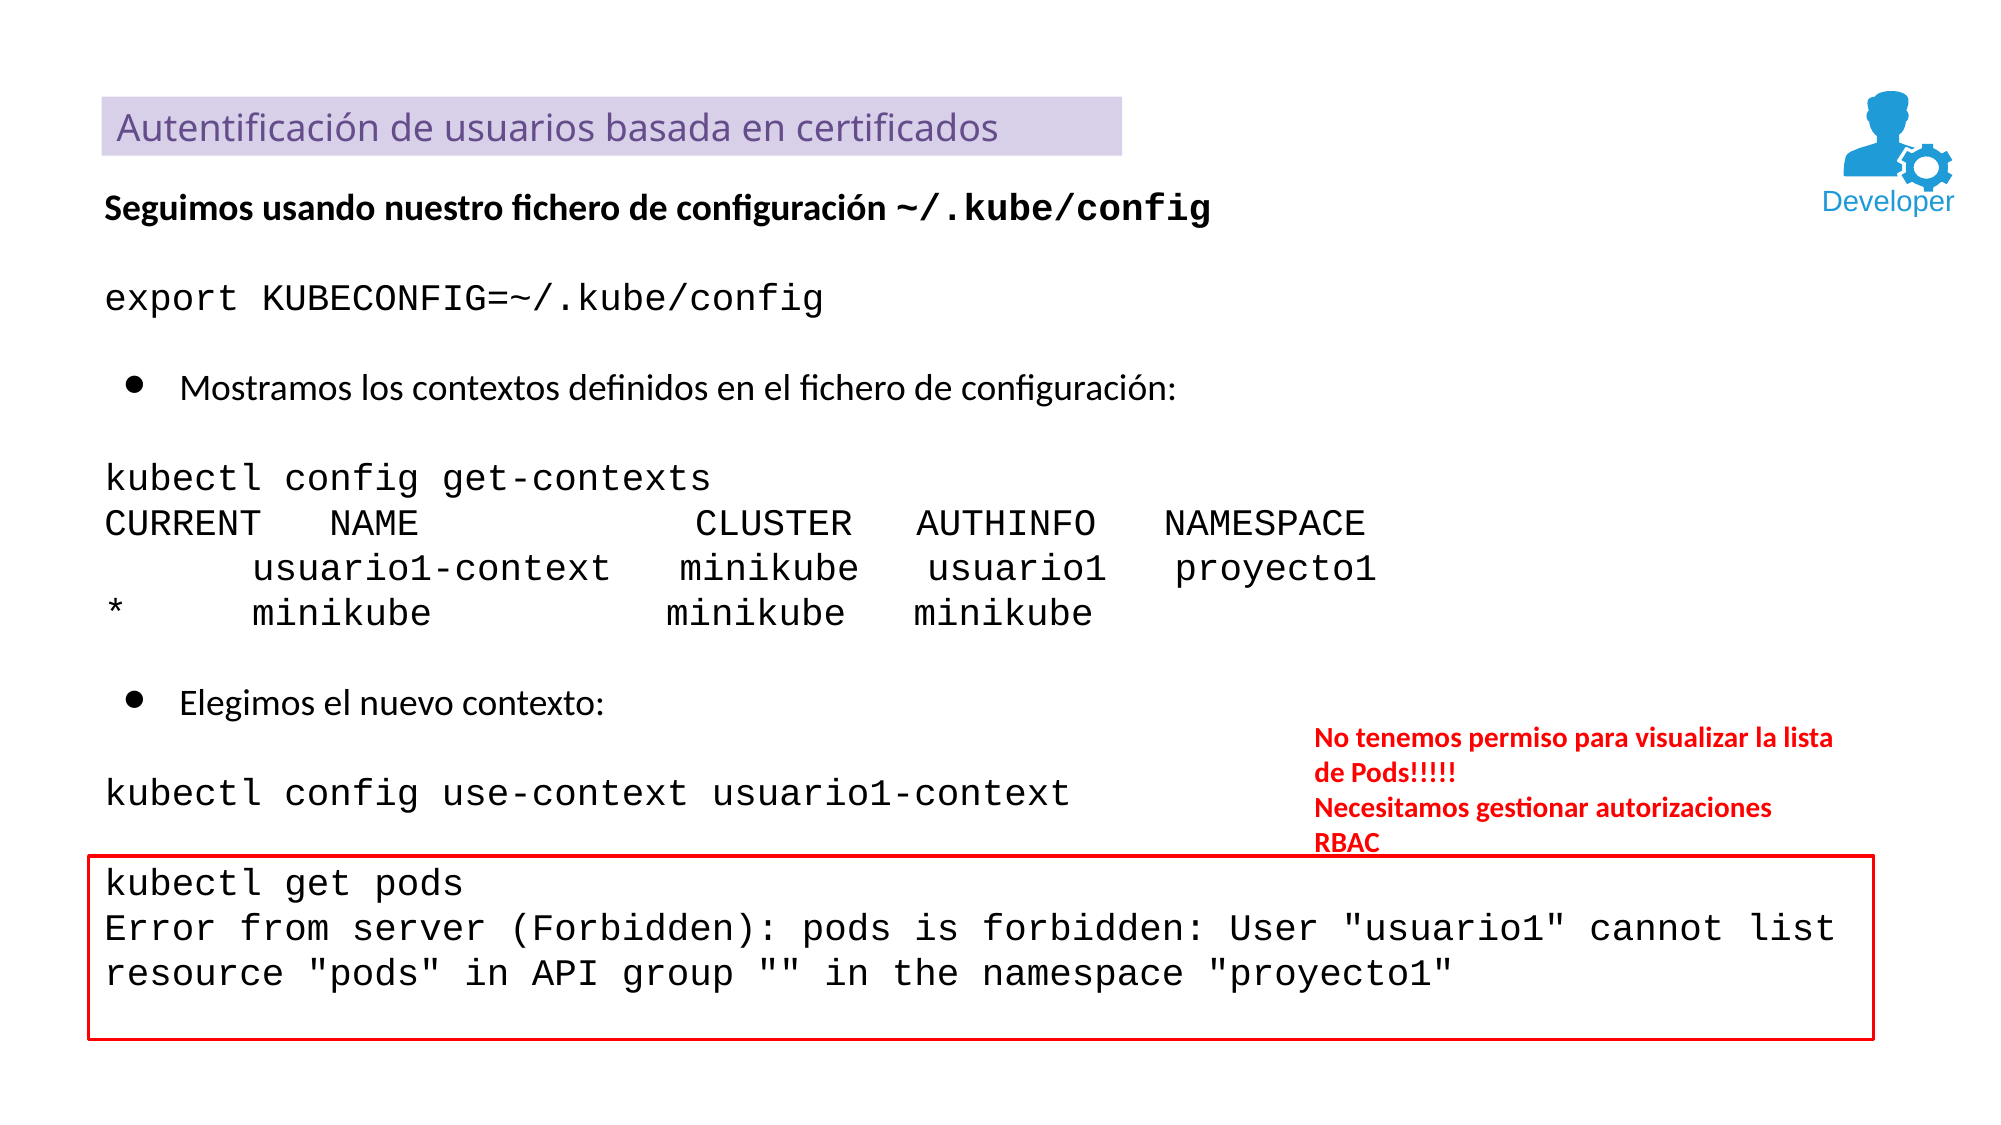

Developer
Autentificación de usuarios basada en certificados
Seguimos usando nuestro fichero de configuración ~/.kube/config
export KUBECONFIG=~/.kube/config
Mostramos los contextos definidos en el fichero de configuración:
kubectl config get-contexts
CURRENT NAME 	CLUSTER	AUTHINFO NAMESPACE
 	usuario1-context minikube usuario1 proyecto1
* 	minikube 	 minikube minikube
Elegimos el nuevo contexto:
kubectl config use-context usuario1-context
kubectl get pods
Error from server (Forbidden): pods is forbidden: User "usuario1" cannot list resource "pods" in API group "" in the namespace "proyecto1"
No tenemos permiso para visualizar la lista de Pods!!!!!
Necesitamos gestionar autorizaciones RBAC